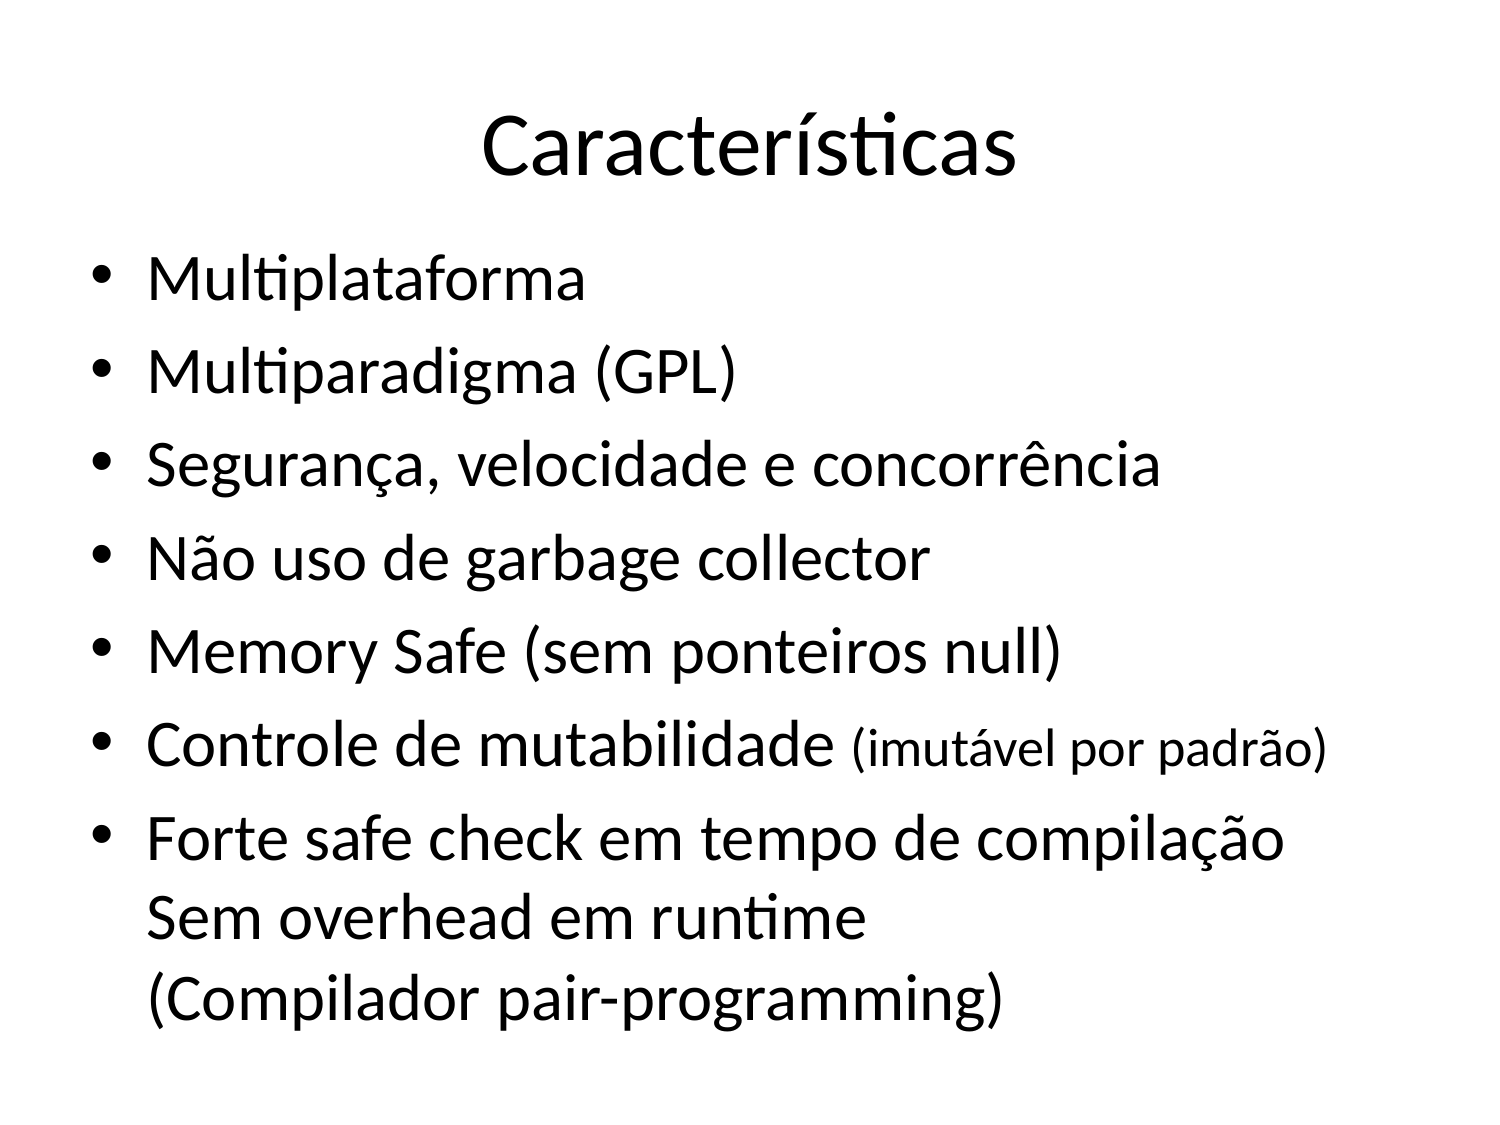

# Características
Multiplataforma
Multiparadigma (GPL)
Segurança, velocidade e concorrência
Não uso de garbage collector
Memory Safe (sem ponteiros null)
Controle de mutabilidade (imutável por padrão)
Forte safe check em tempo de compilação
Sem overhead em runtime
(Compilador pair-programming)